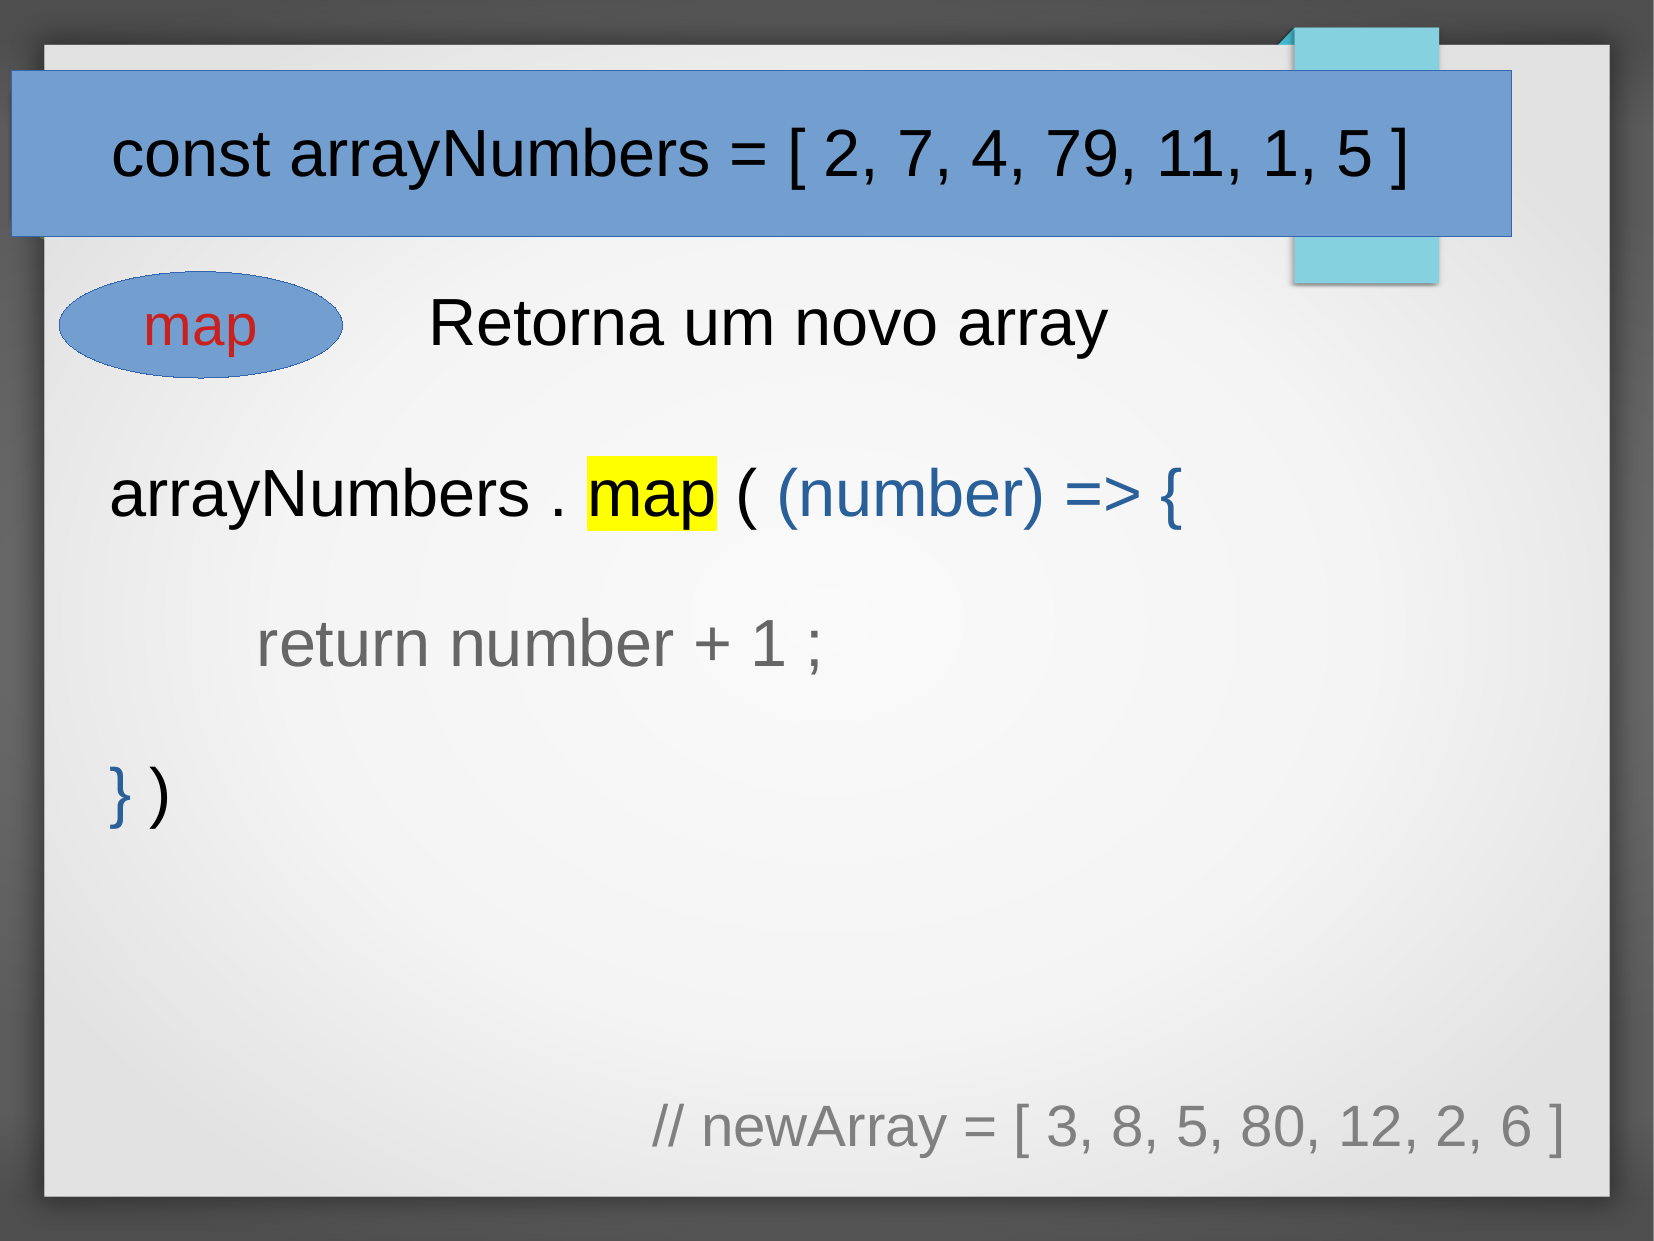

const arrayNumbers = [ 2, 7, 4, 79, 11, 1, 5 ]
map
Retorna um novo array
arrayNumbers . map ( (number) => {
		return number + 1 ;
} )
// newArray = [ 3, 8, 5, 80, 12, 2, 6 ]